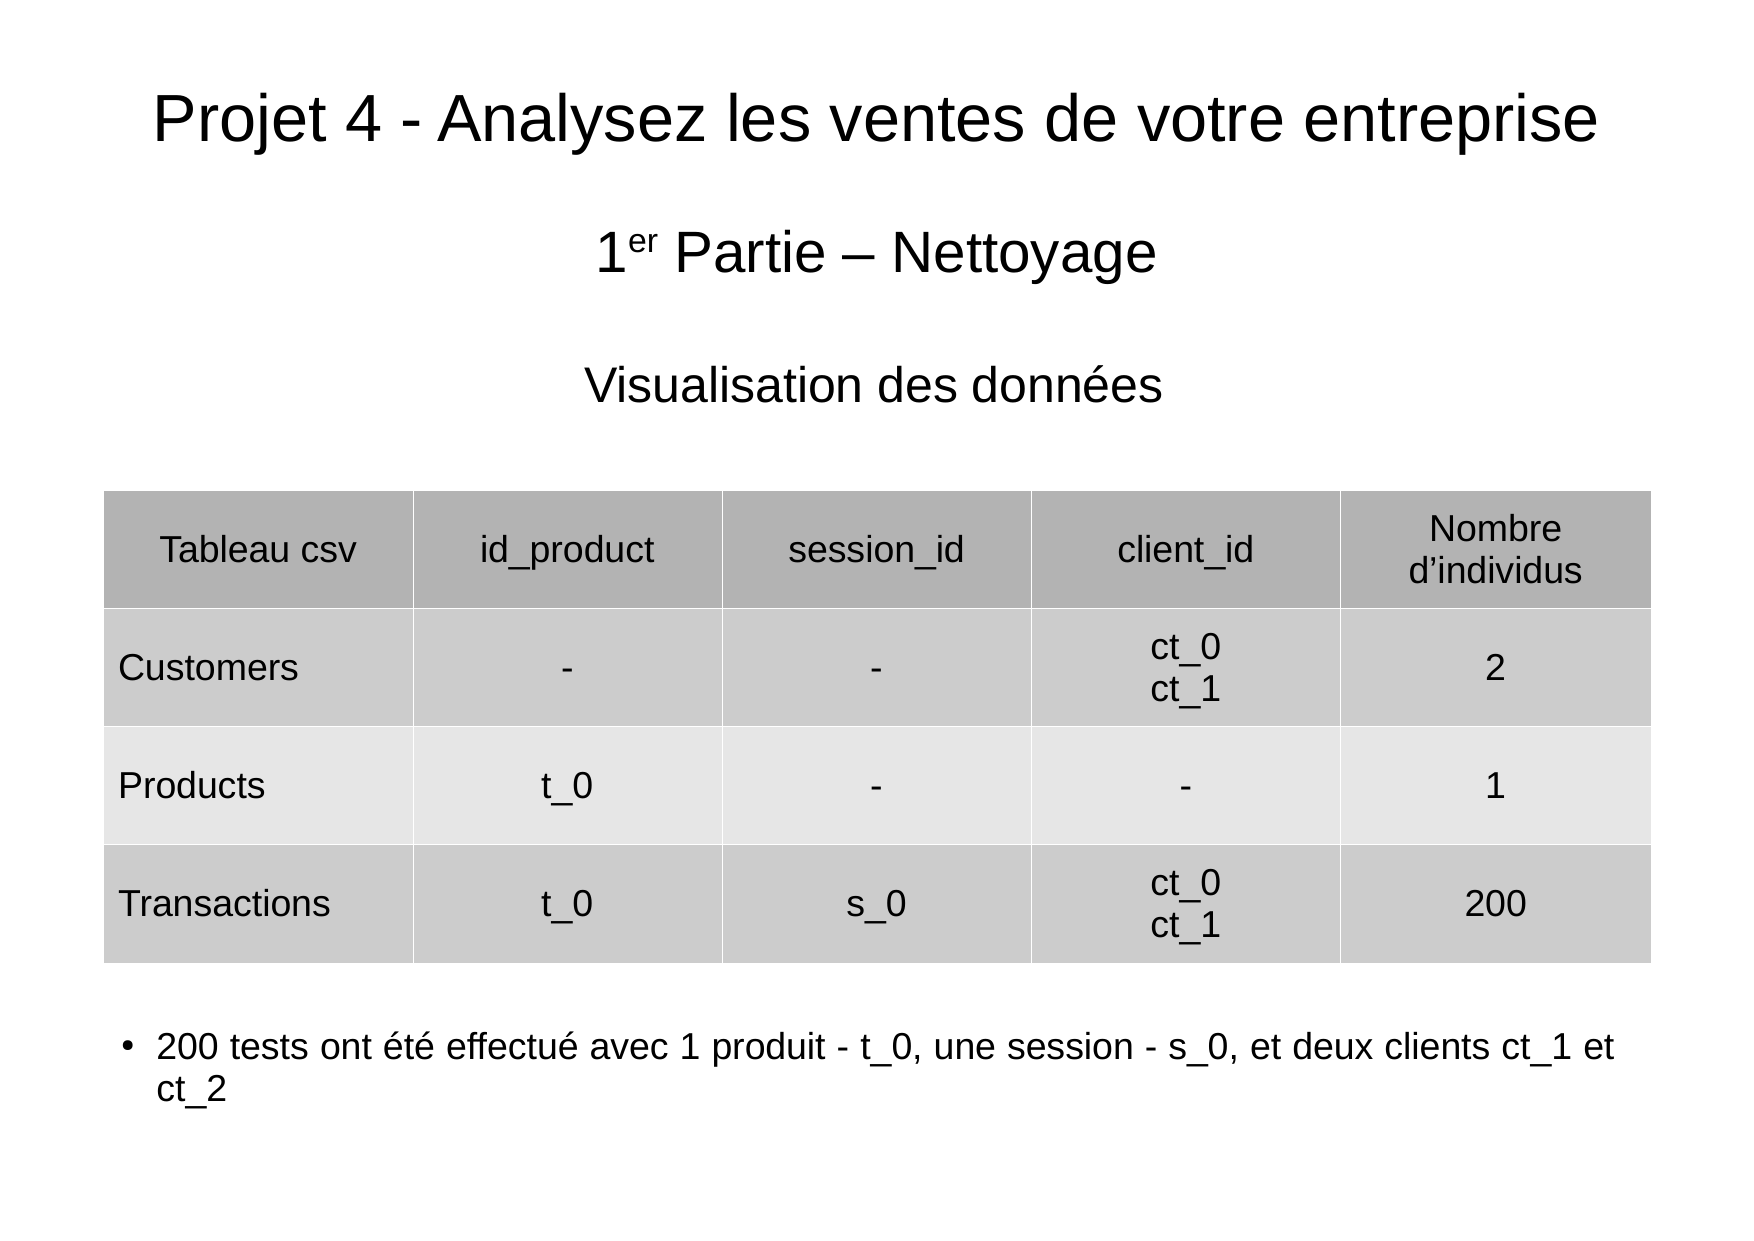

# Projet 4 - Analysez les ventes de votre entreprise
1er Partie – Nettoyage
Visualisation des données
| Tableau csv | id\_product | session\_id | client\_id | Nombre d’individus |
| --- | --- | --- | --- | --- |
| Customers | - | - | ct\_0 ct\_1 | 2 |
| Products | t\_0 | - | - | 1 |
| Transactions | t\_0 | s\_0 | ct\_0 ct\_1 | 200 |
200 tests ont été effectué avec 1 produit - t_0, une session - s_0, et deux clients ct_1 et ct_2